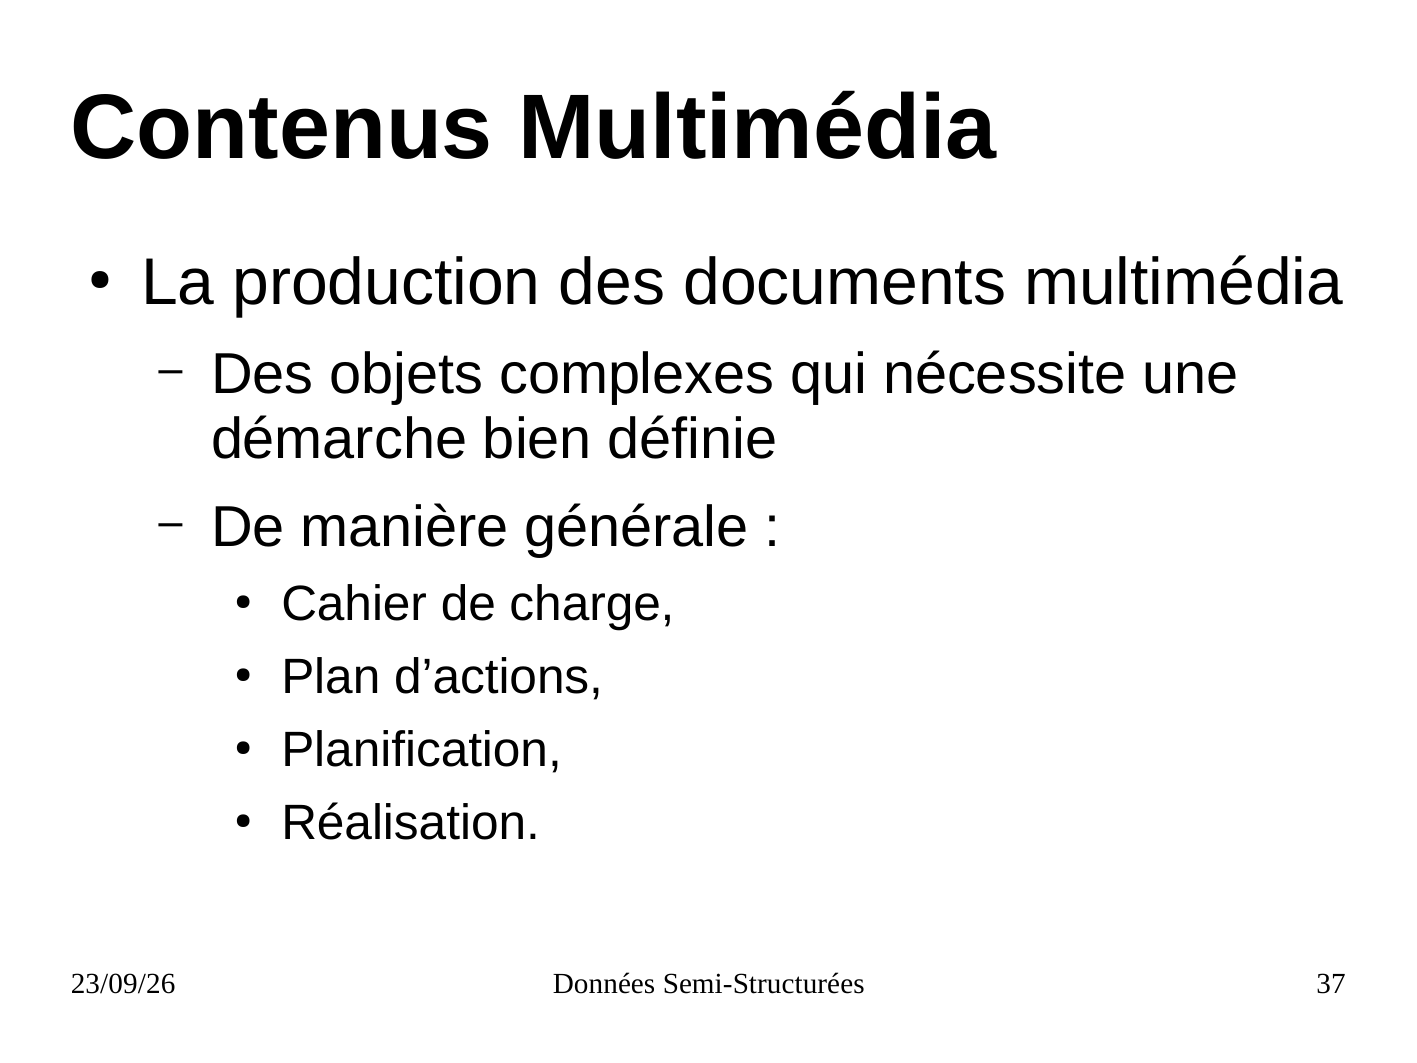

# Contenus Multimédia
La production des documents multimédia
Des objets complexes qui nécessite une démarche bien définie
De manière générale :
Cahier de charge,
Plan d’actions,
Planification,
Réalisation.
Données Semi-Structurées
37